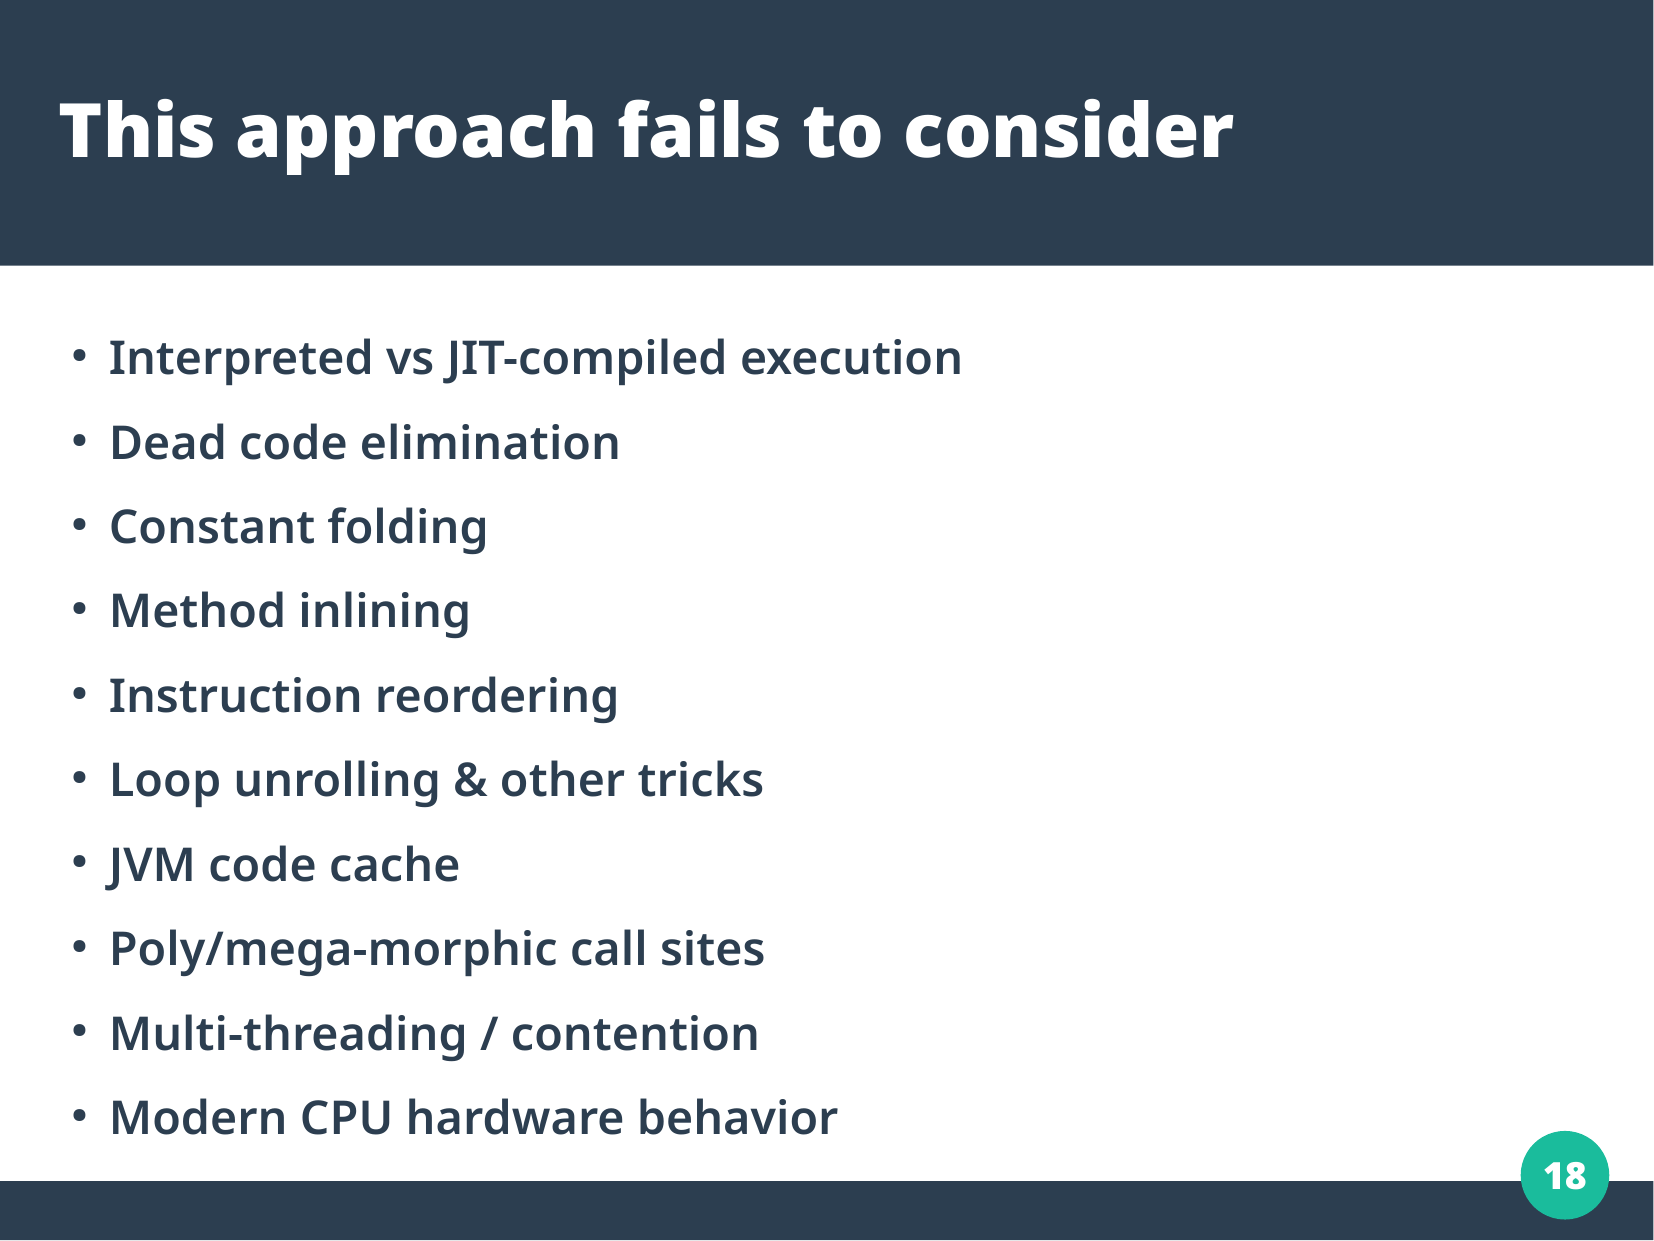

# This approach fails to consider
Interpreted vs JIT-compiled execution
Dead code elimination
Constant folding
Method inlining
Instruction reordering
Loop unrolling & other tricks
JVM code cache
Poly/mega-morphic call sites
Multi-threading / contention
Modern CPU hardware behavior
18